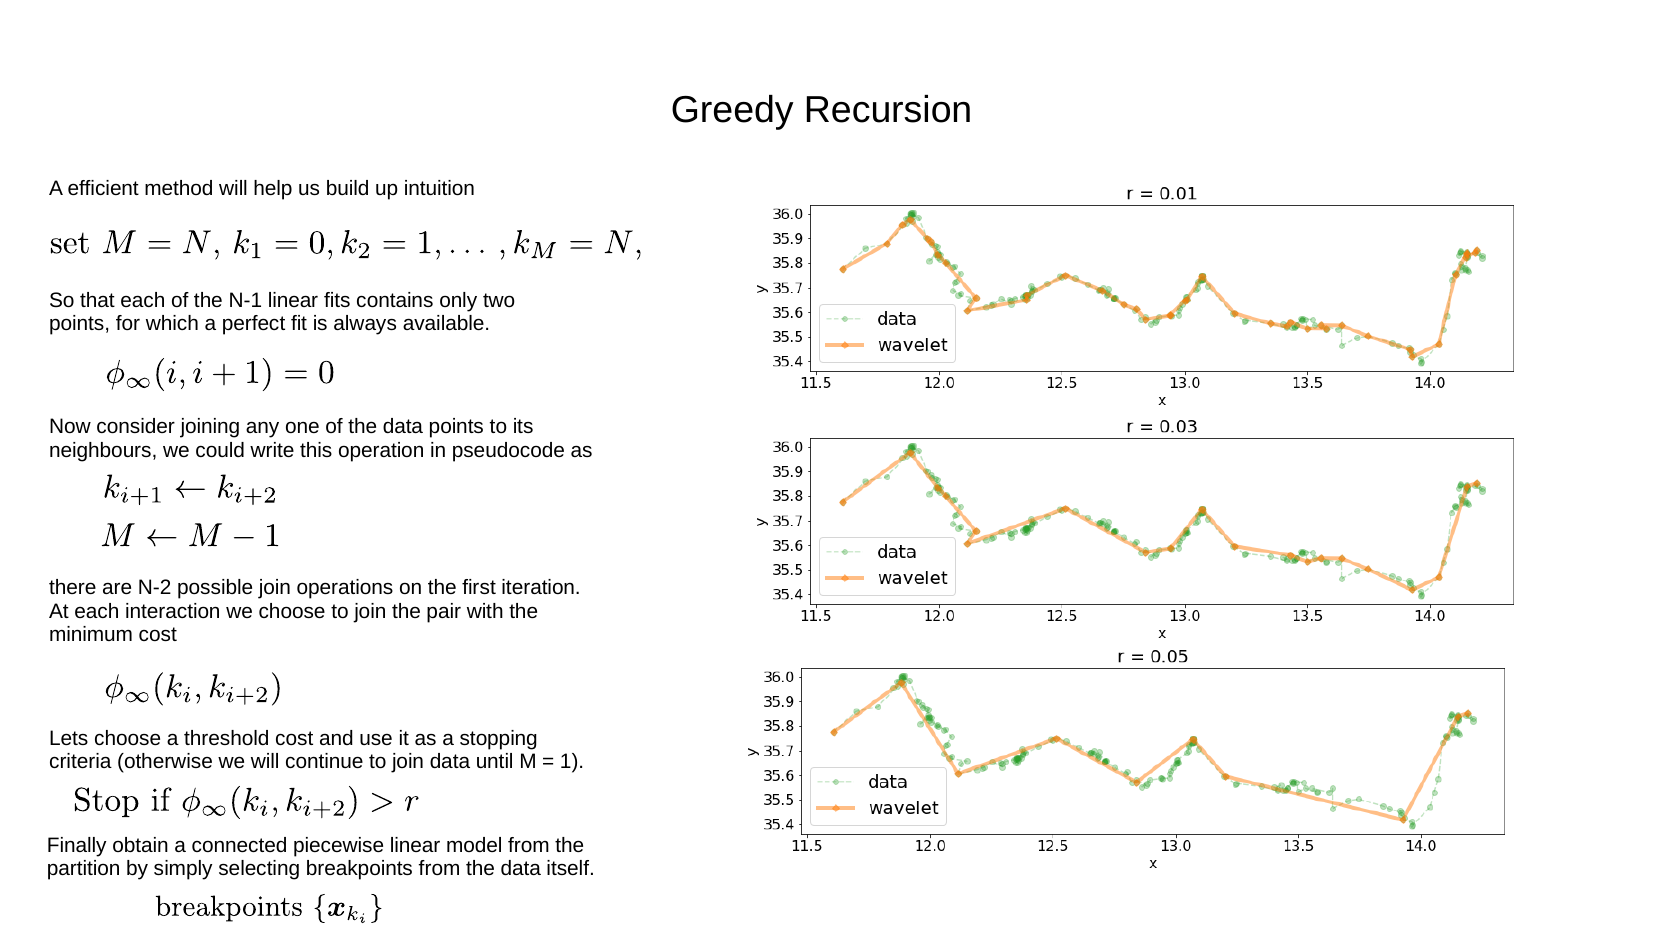

# Greedy Recursion
A efficient method will help us build up intuition
So that each of the N-1 linear fits contains only two points, for which a perfect fit is always available.
Now consider joining any one of the data points to its neighbours, we could write this operation in pseudocode as
there are N-2 possible join operations on the first iteration. At each interaction we choose to join the pair with the minimum cost
Lets choose a threshold cost and use it as a stopping criteria (otherwise we will continue to join data until M = 1).
Finally obtain a connected piecewise linear model from the partition by simply selecting breakpoints from the data itself.